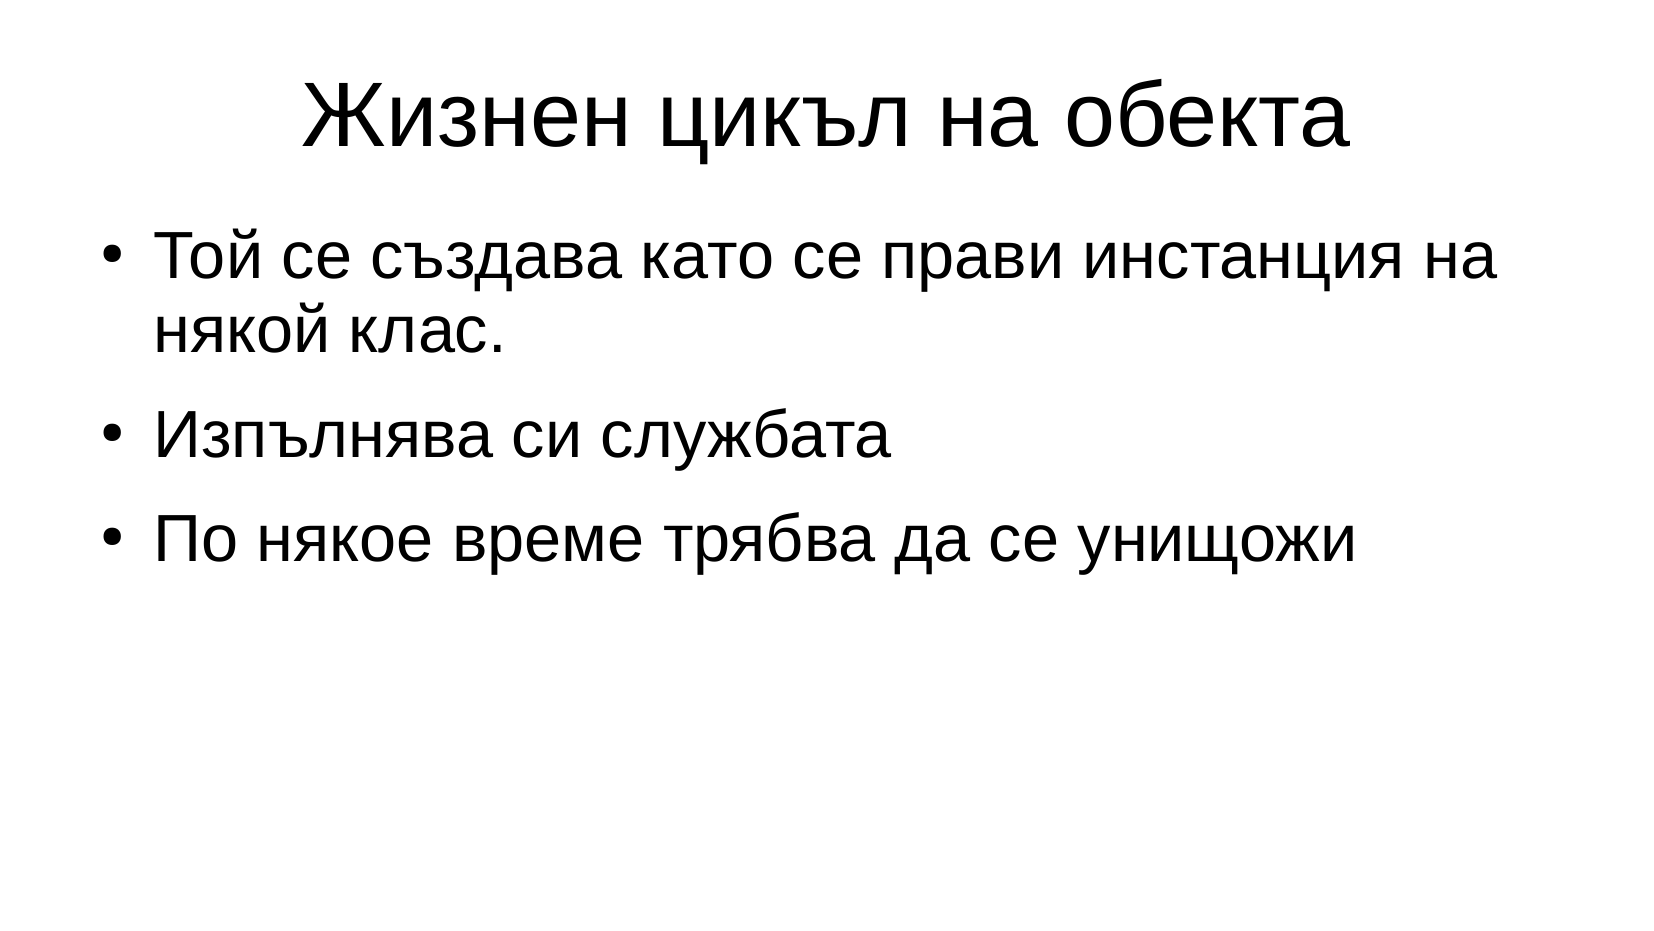

# Жизнен цикъл на обекта
Той се създава като се прави инстанция на някой клас.
Изпълнява си службата
По някое време трябва да се унищожи